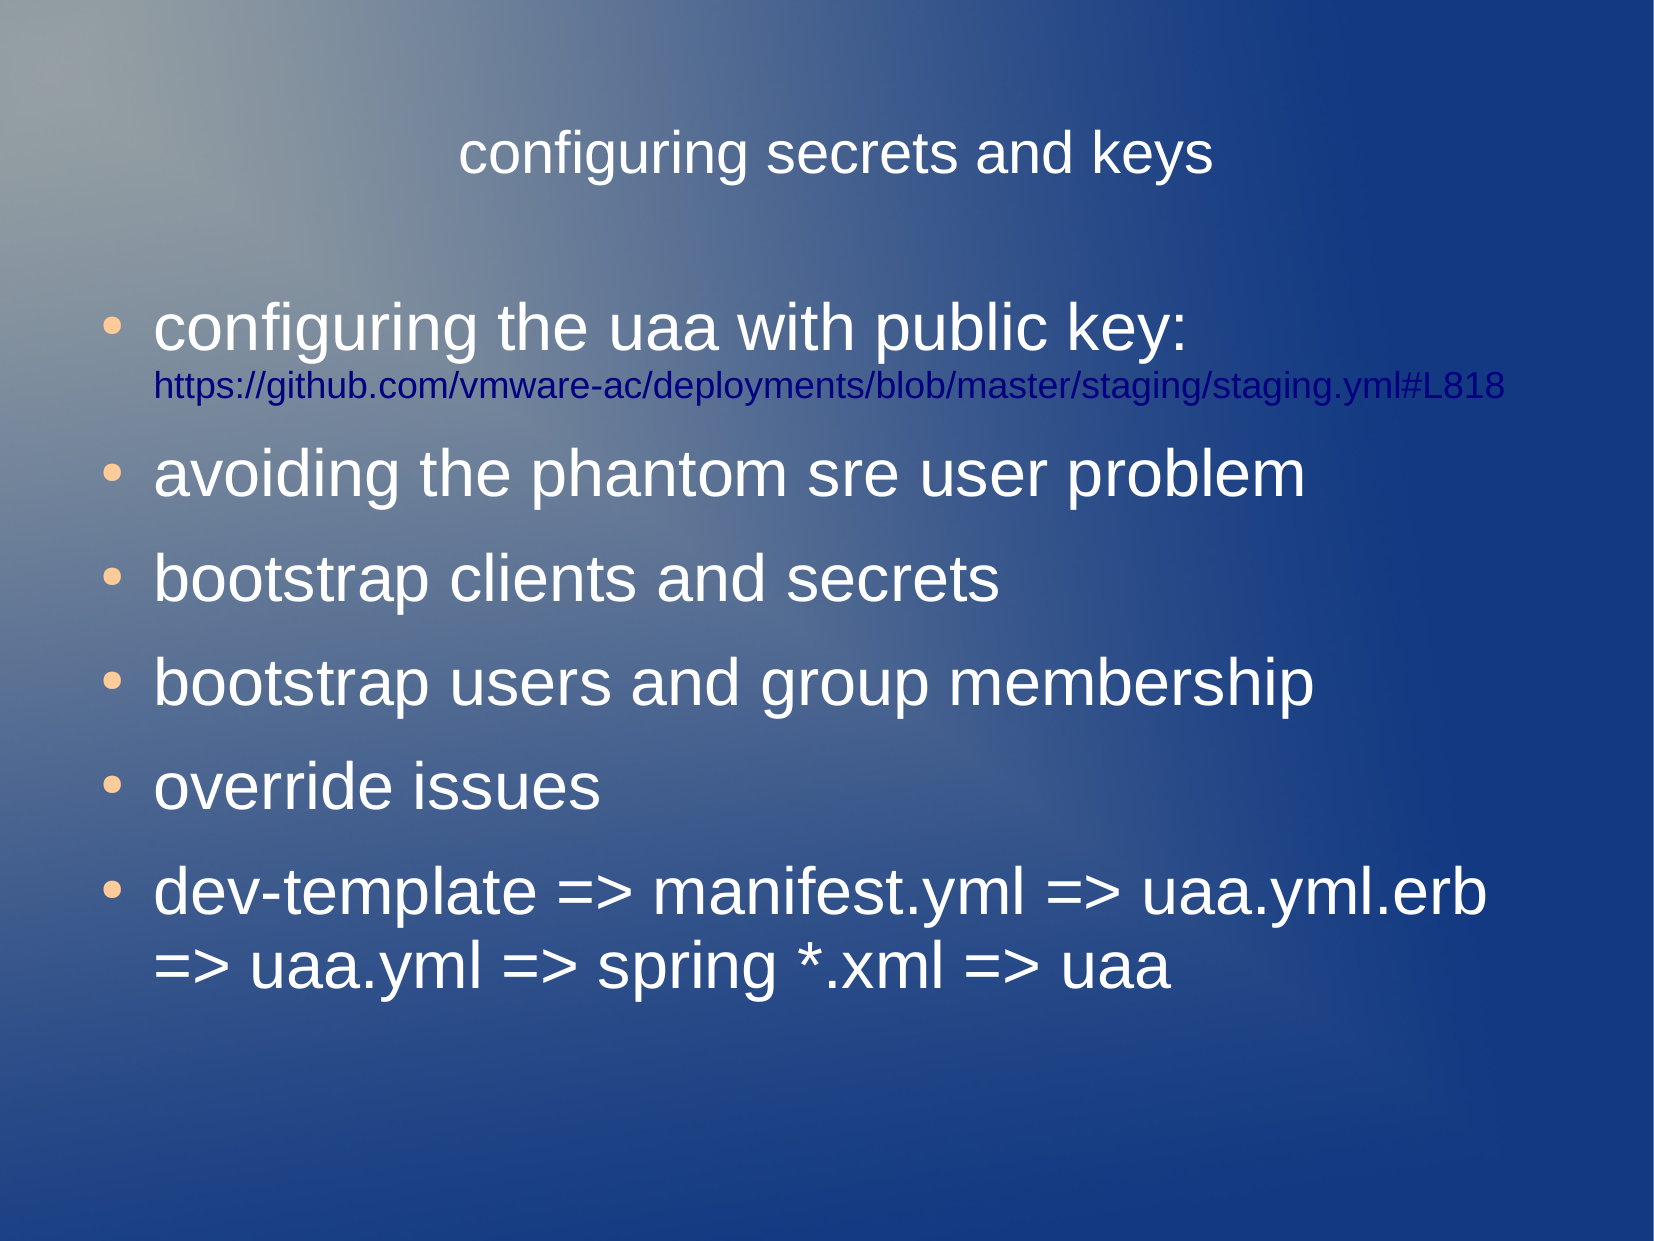

# configuring secrets and keys
configuring the uaa with public key: https://github.com/vmware-ac/deployments/blob/master/staging/staging.yml#L818
avoiding the phantom sre user problem
bootstrap clients and secrets
bootstrap users and group membership
override issues
dev-template => manifest.yml => uaa.yml.erb => uaa.yml => spring *.xml => uaa